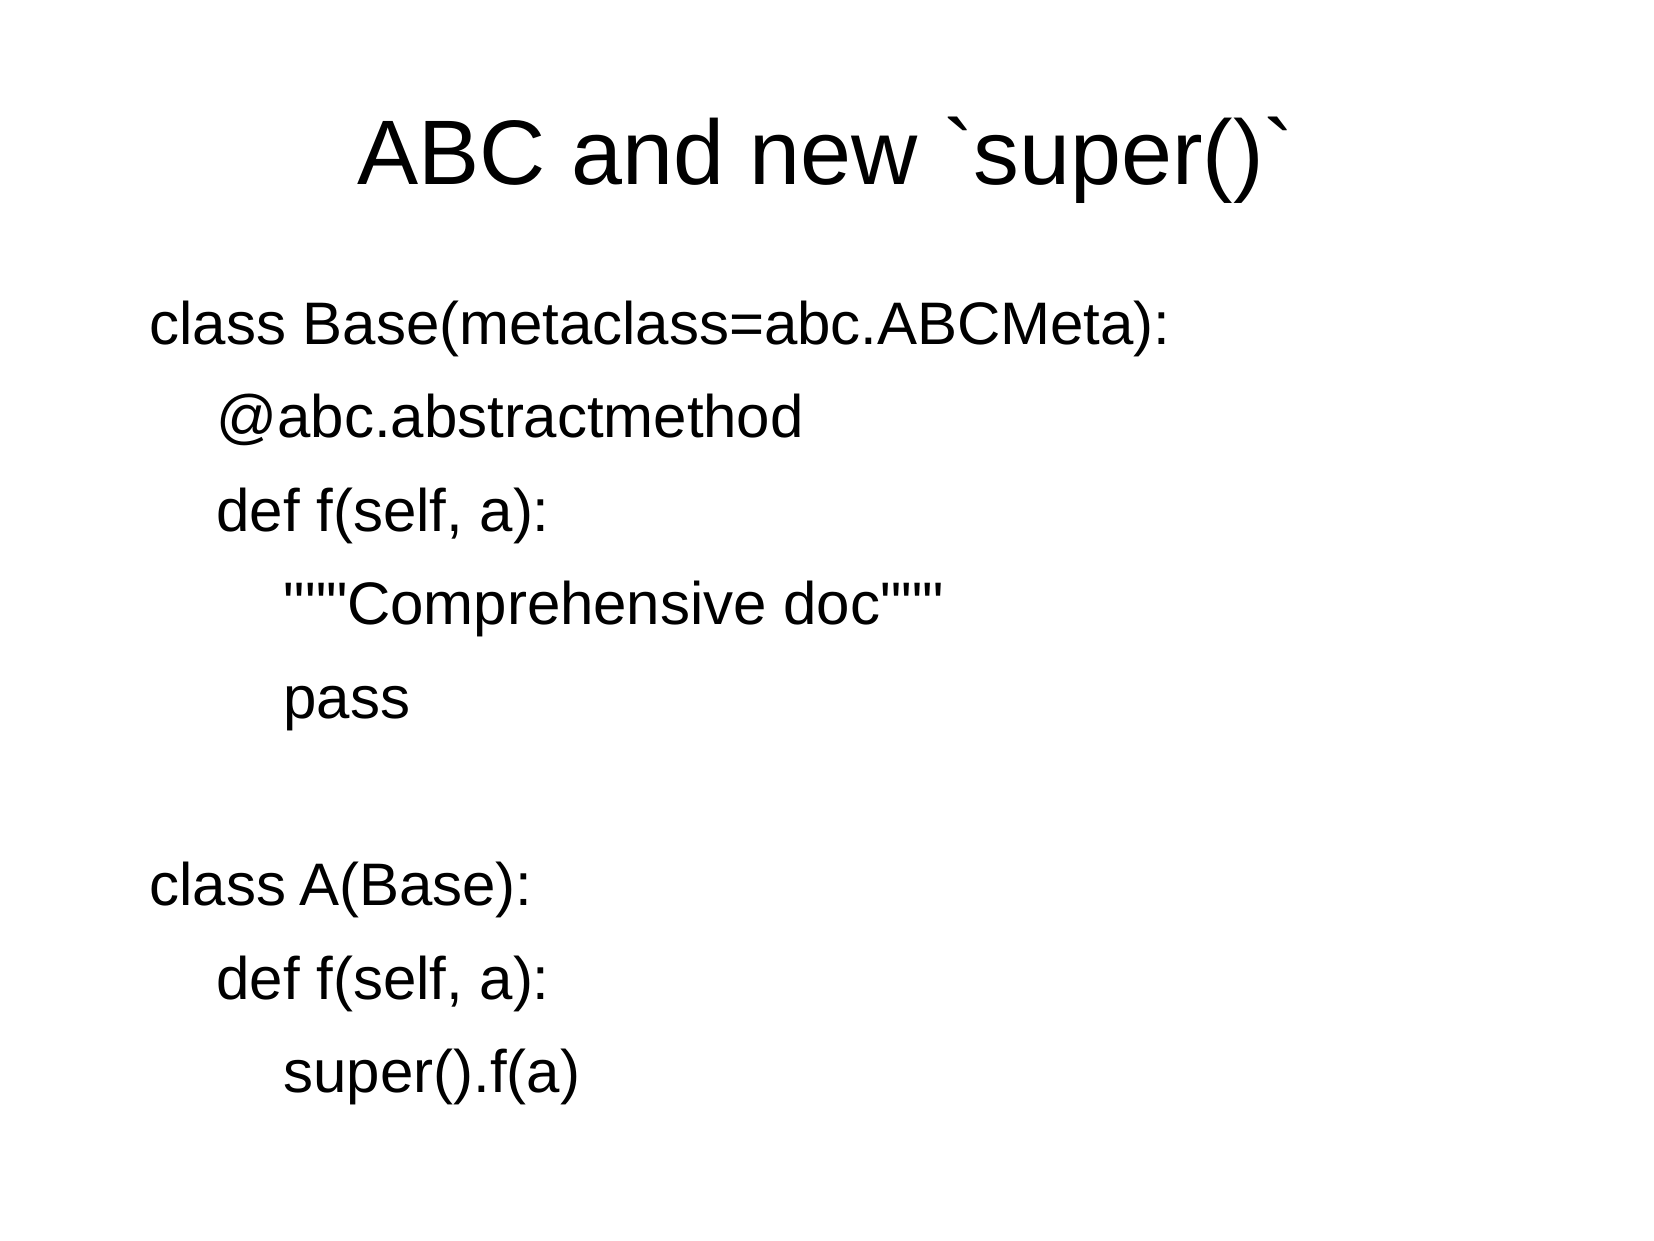

# ABC and new `super()`
 class Base(metaclass=abc.ABCMeta):
 @abc.abstractmethod
 def f(self, a):
 """Comprehensive doc"""
 pass
 class A(Base):
 def f(self, a):
 super().f(a)